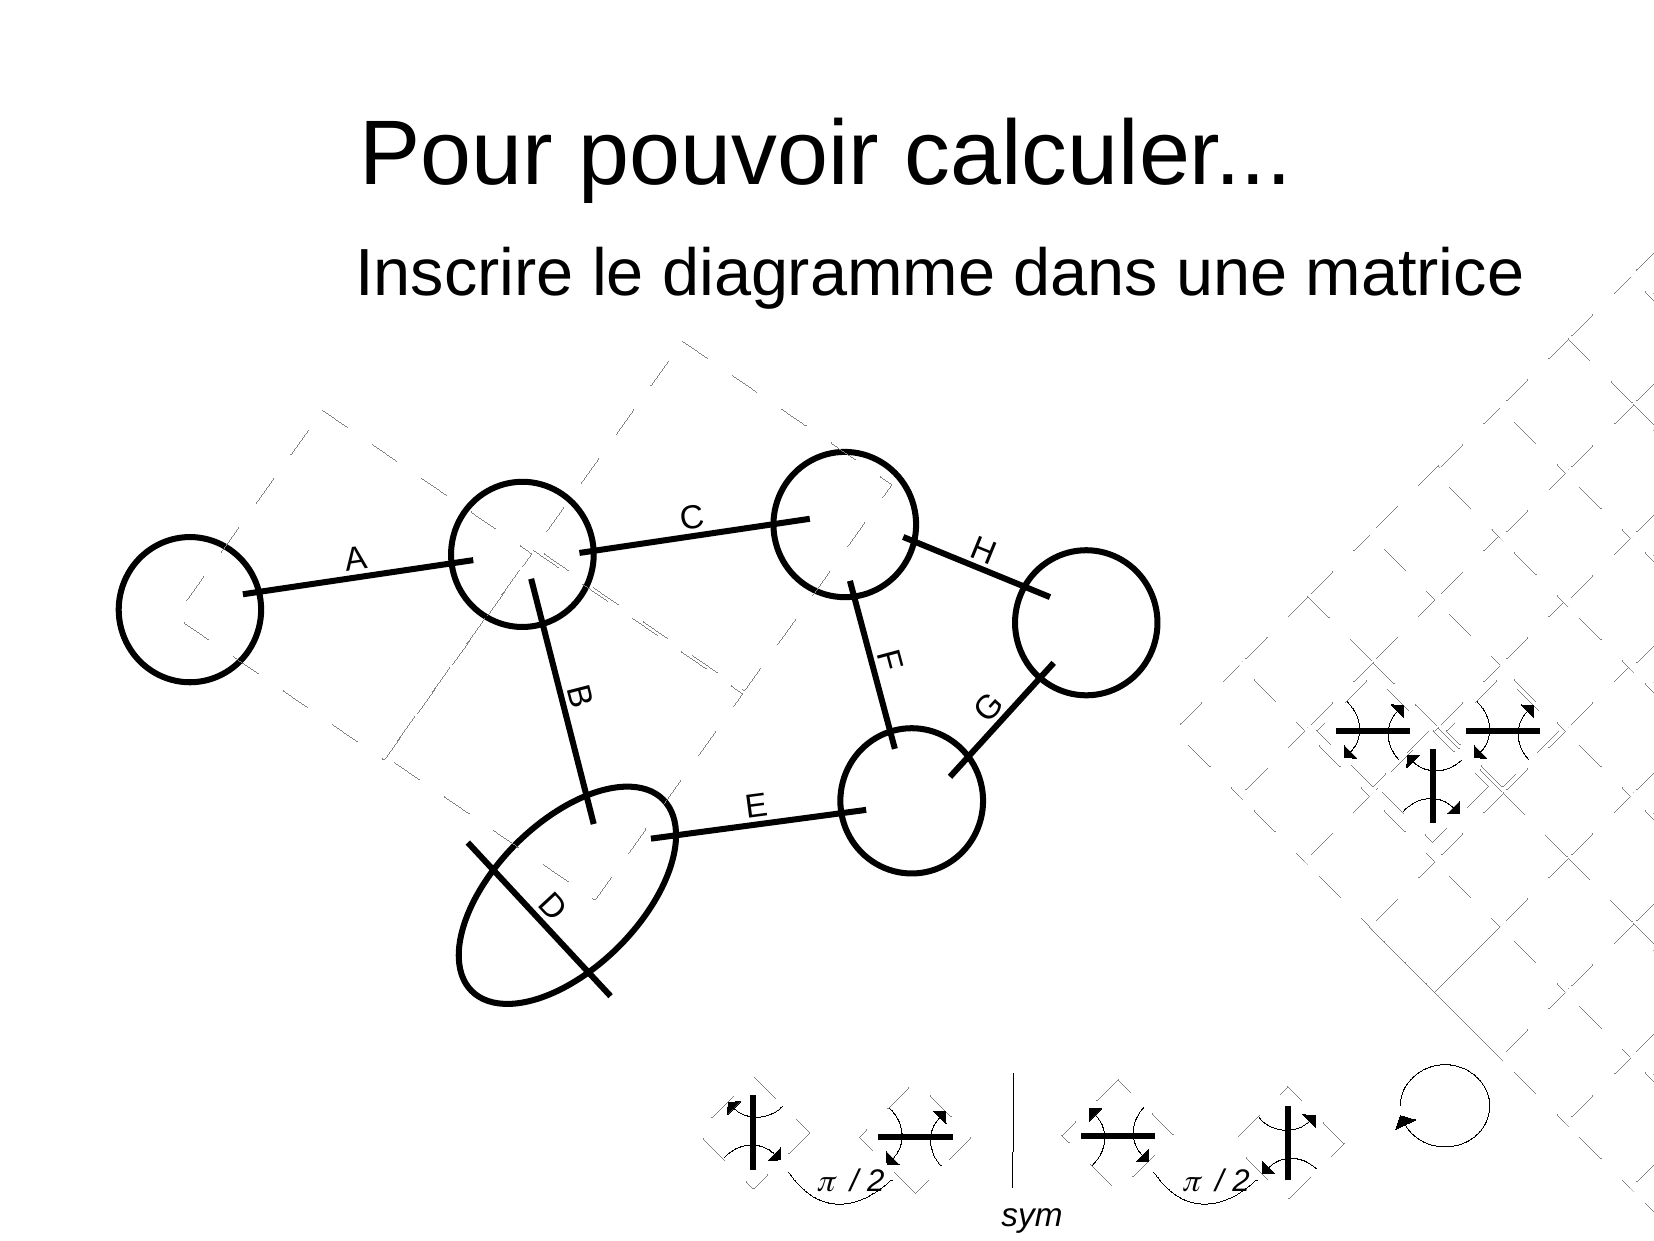

# Pour pouvoir calculer...
Inscrire le diagramme dans une matrice
C
H
A
B
F
G
E
D
p / 2
p / 2
sym